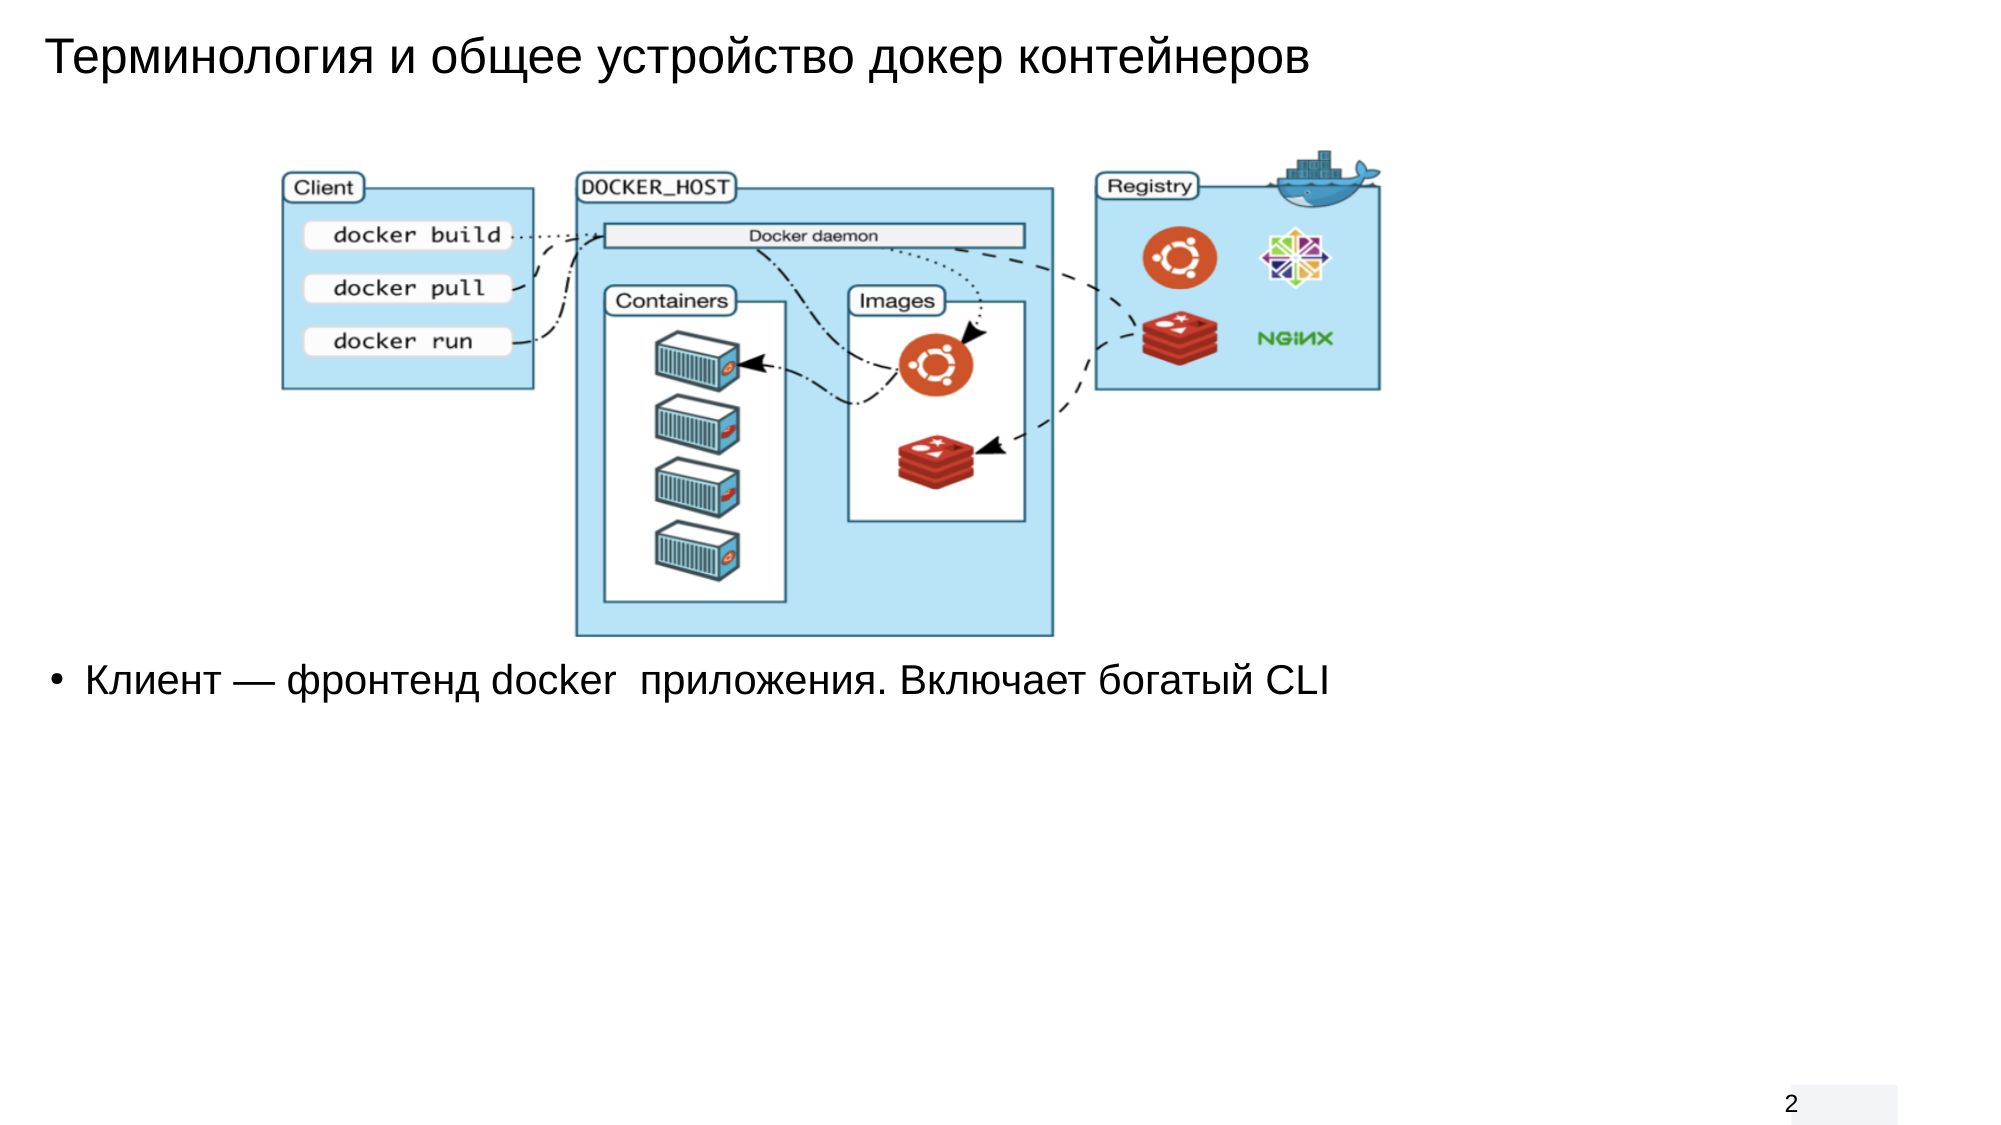

Терминология и общее устройство докер контейнеров
Клиент — фронтенд docker приложения. Включает богатый CLI